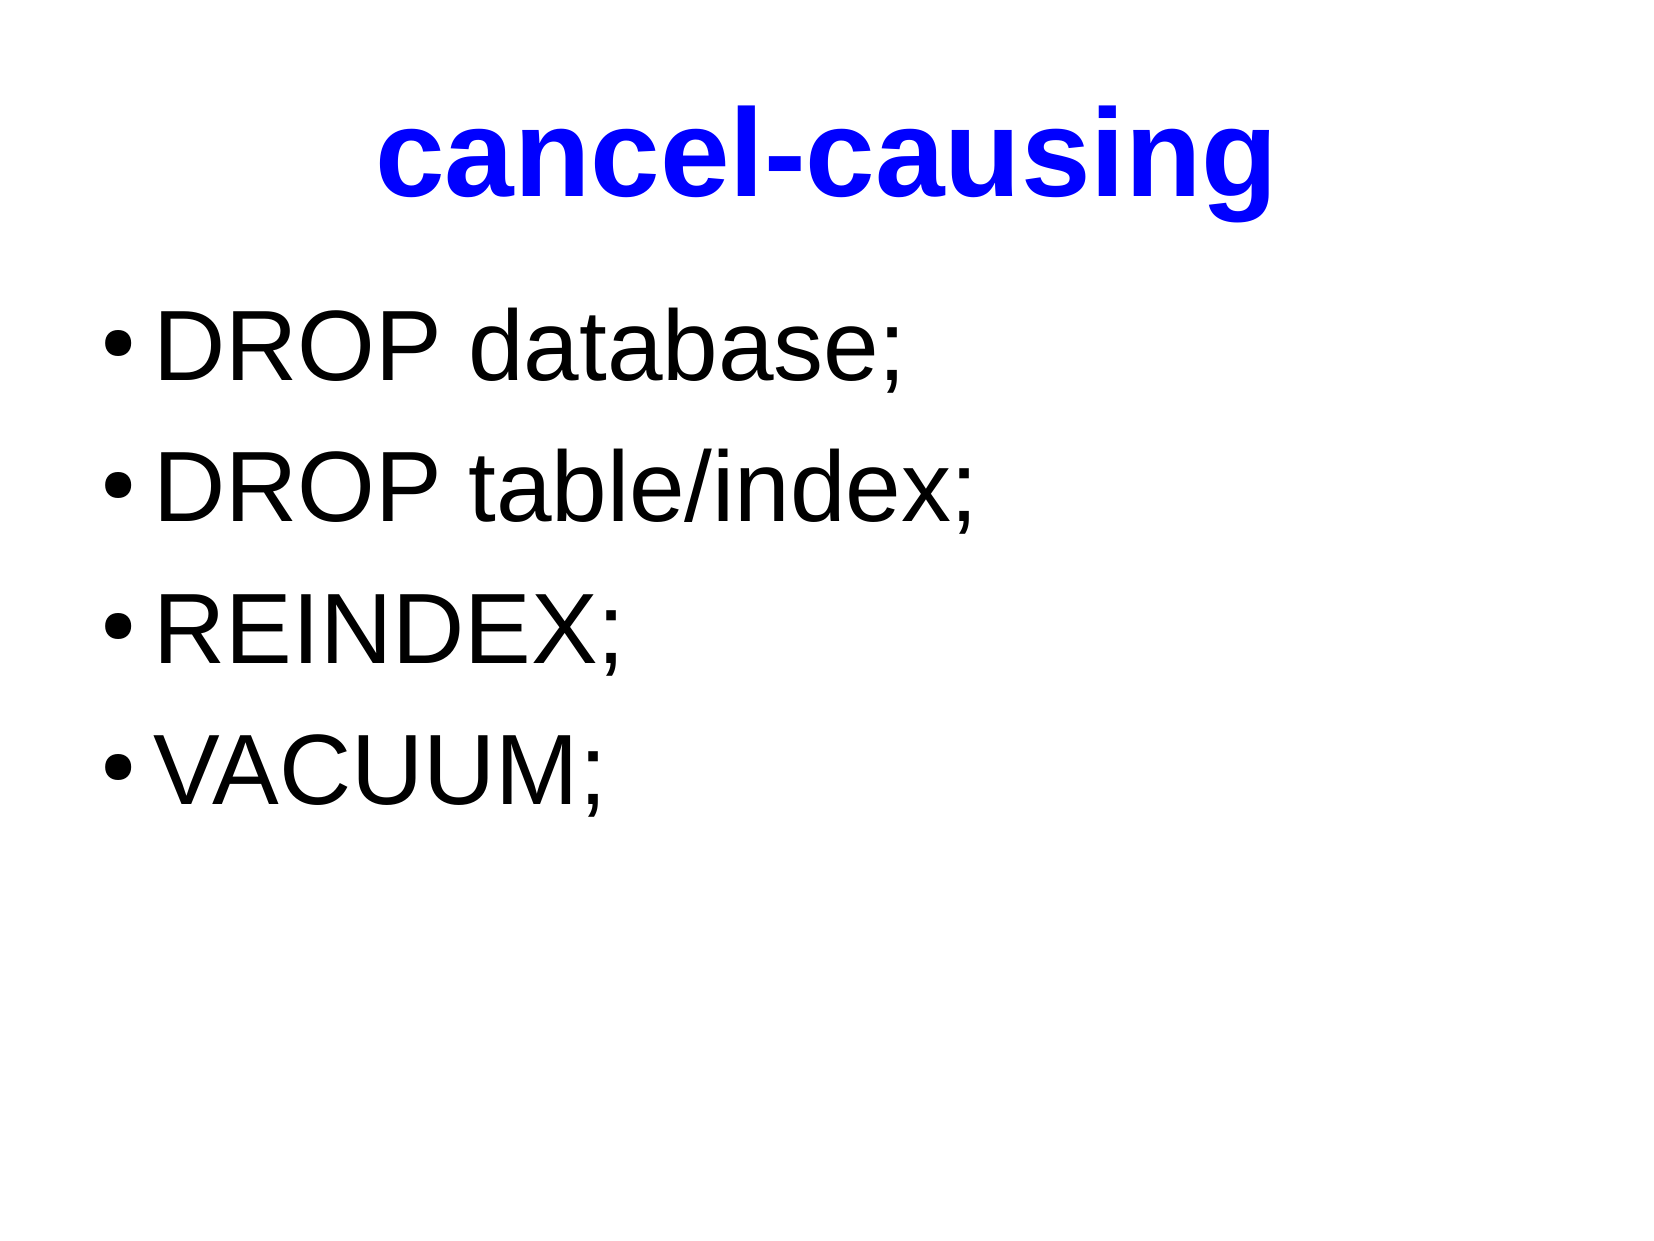

# cancel-causing
DROP database;
DROP table/index;
REINDEX;
VACUUM;